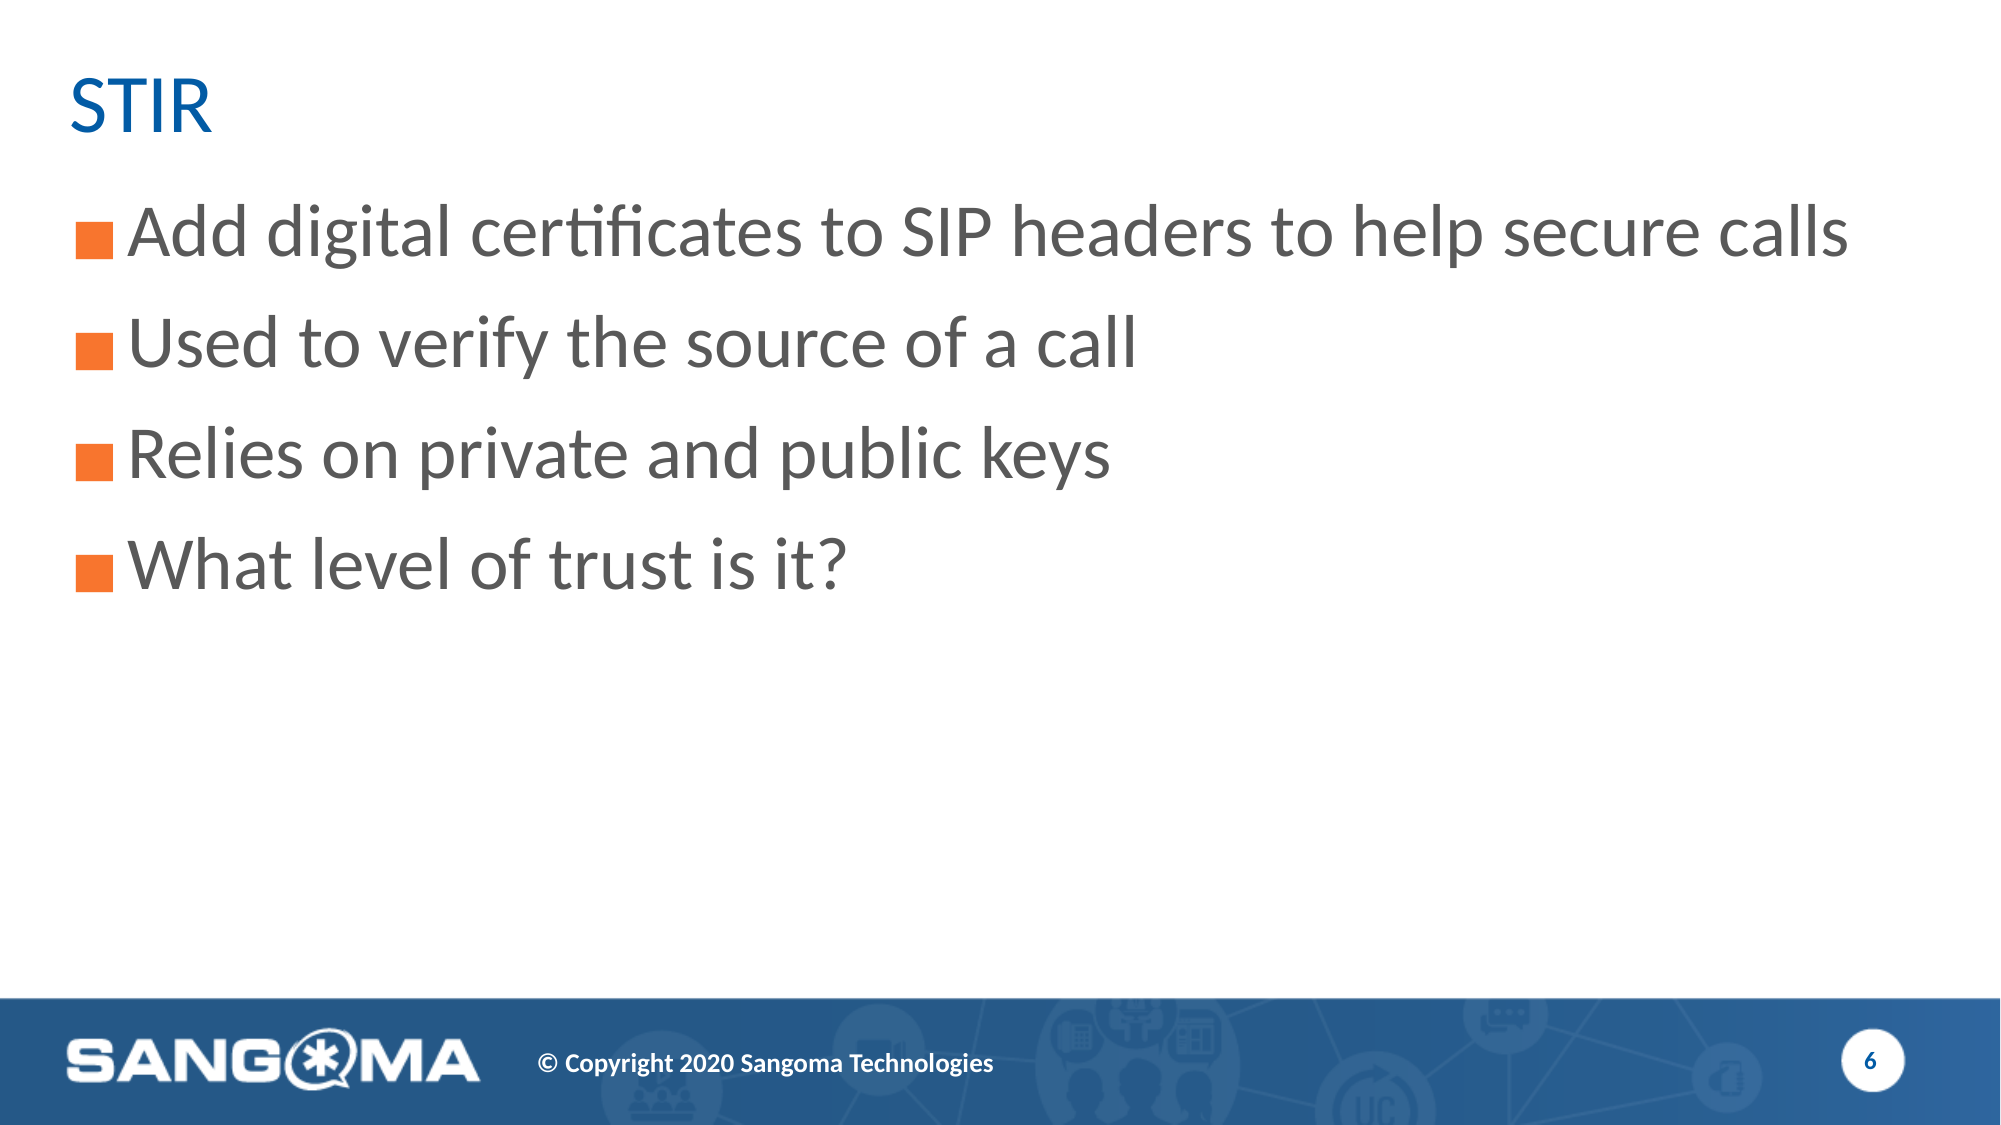

# STIR
Add digital certificates to SIP headers to help secure calls
Used to verify the source of a call
Relies on private and public keys
What level of trust is it?